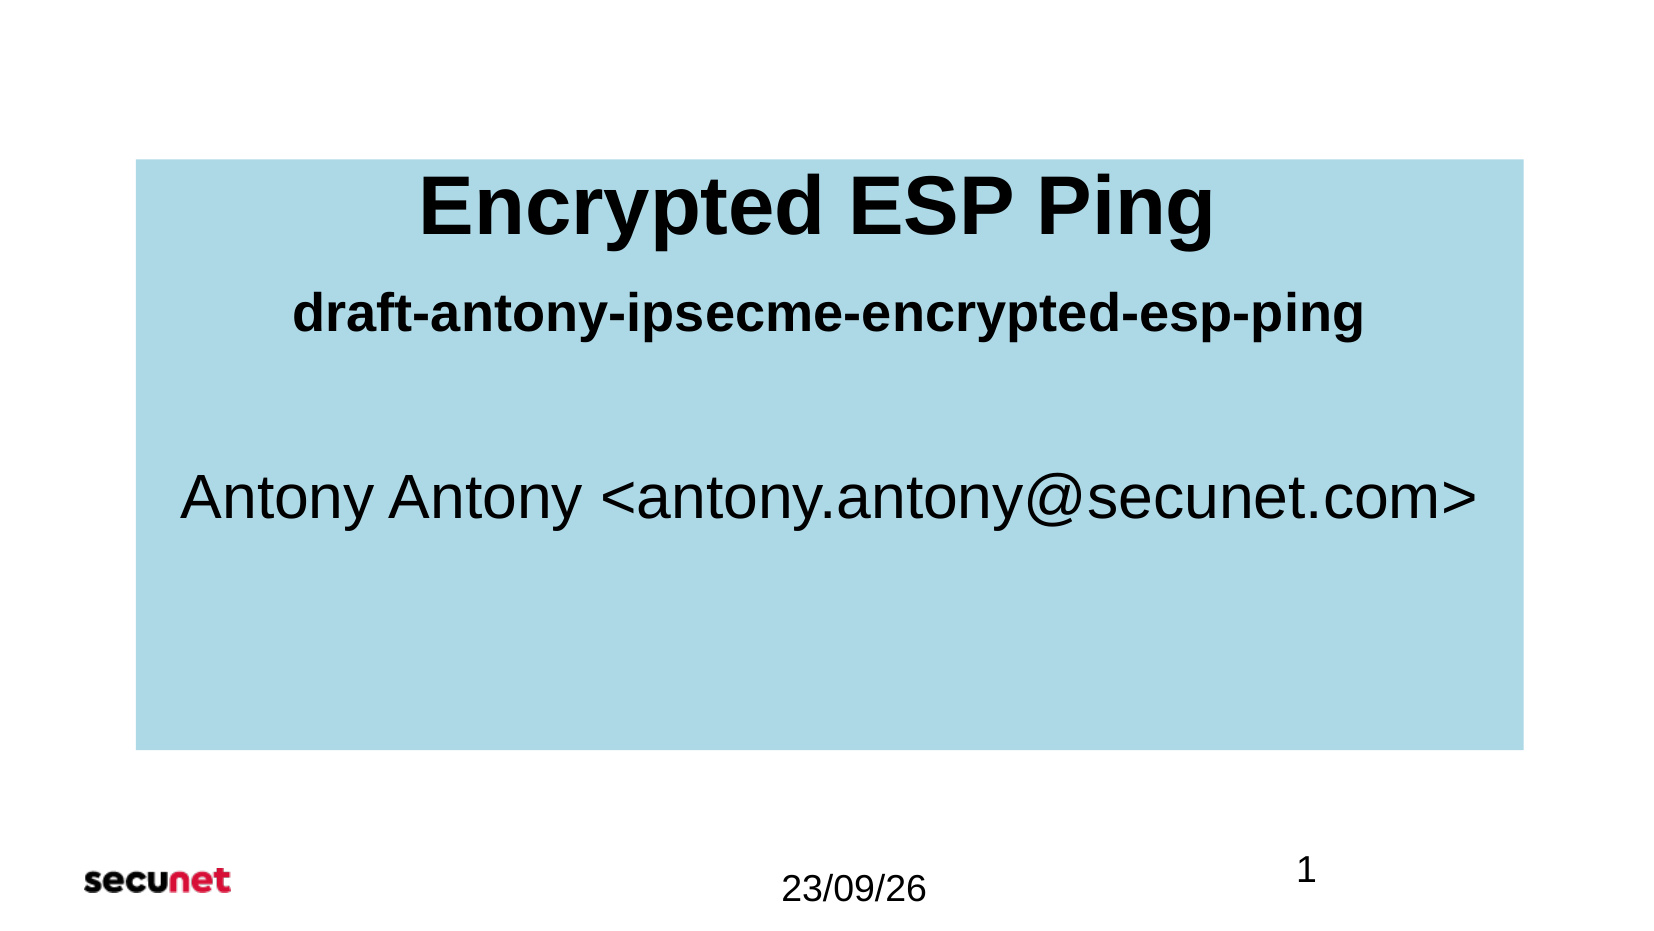

# Encrypted ESP Ping
draft-antony-ipsecme-encrypted-esp-ping
Antony Antony <antony.antony@secunet.com>